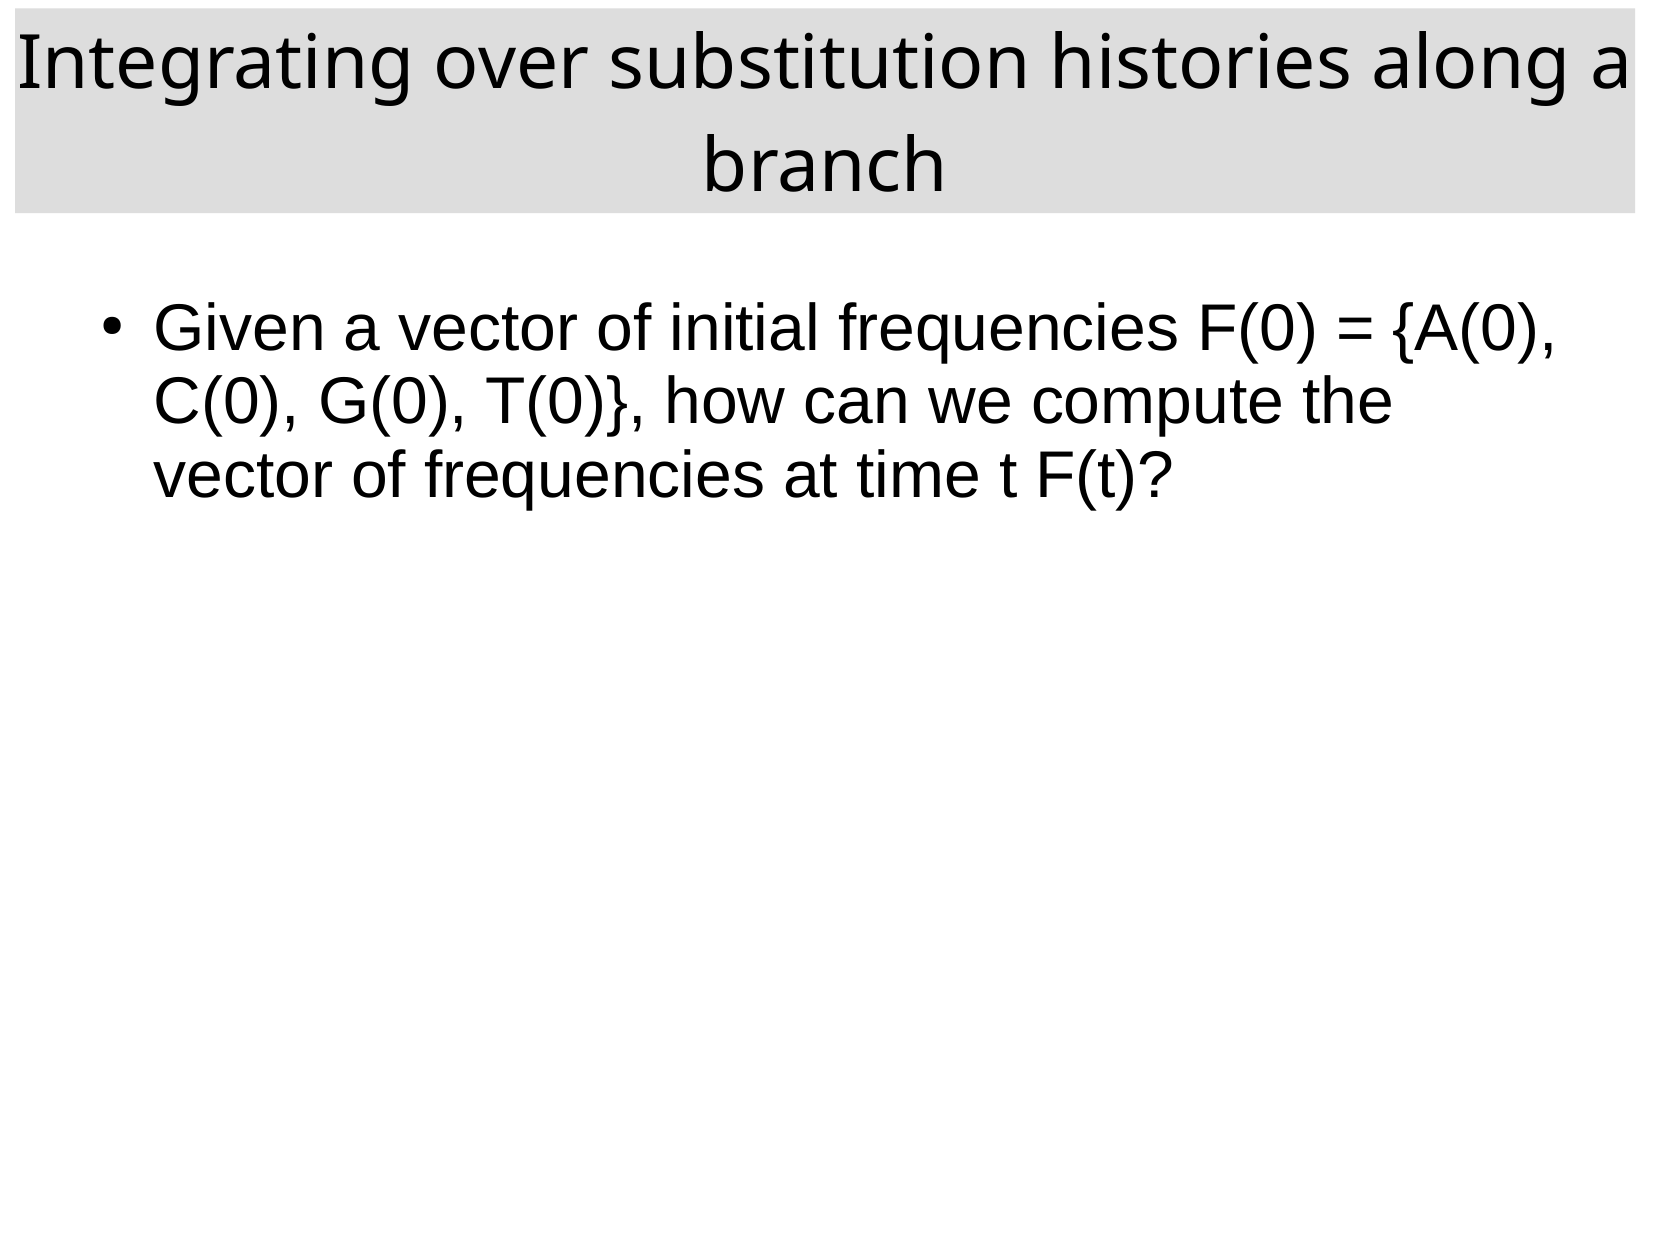

# Integrating over substitution histories along a branch
Given a vector of initial frequencies F(0) = {A(0), C(0), G(0), T(0)}, how can we compute the vector of frequencies at time t F(t)?